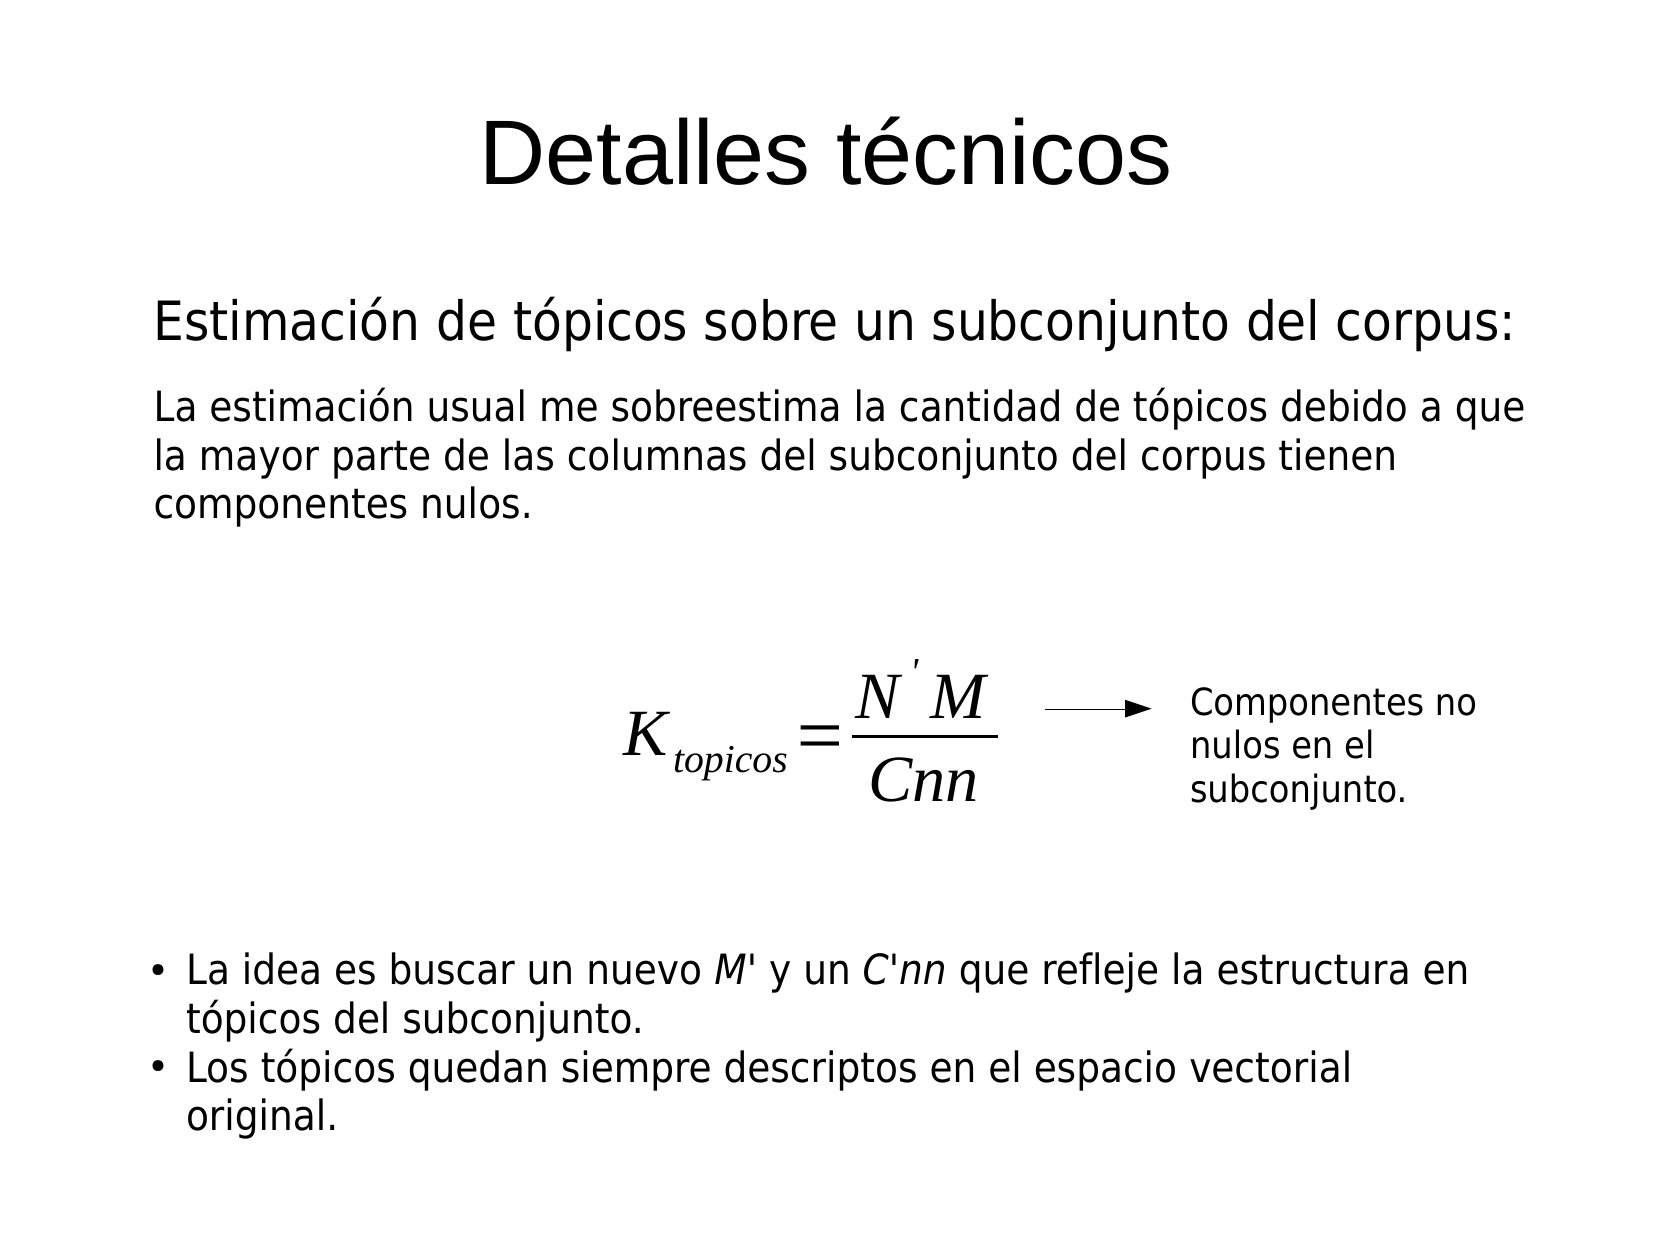

# Detalles técnicos
Estimación de tópicos sobre un subconjunto del corpus:
La estimación usual me sobreestima la cantidad de tópicos debido a que la mayor parte de las columnas del subconjunto del corpus tienen componentes nulos.
Componentes no nulos en el subconjunto.
La idea es buscar un nuevo M' y un C'nn que refleje la estructura en tópicos del subconjunto.
Los tópicos quedan siempre descriptos en el espacio vectorial original.